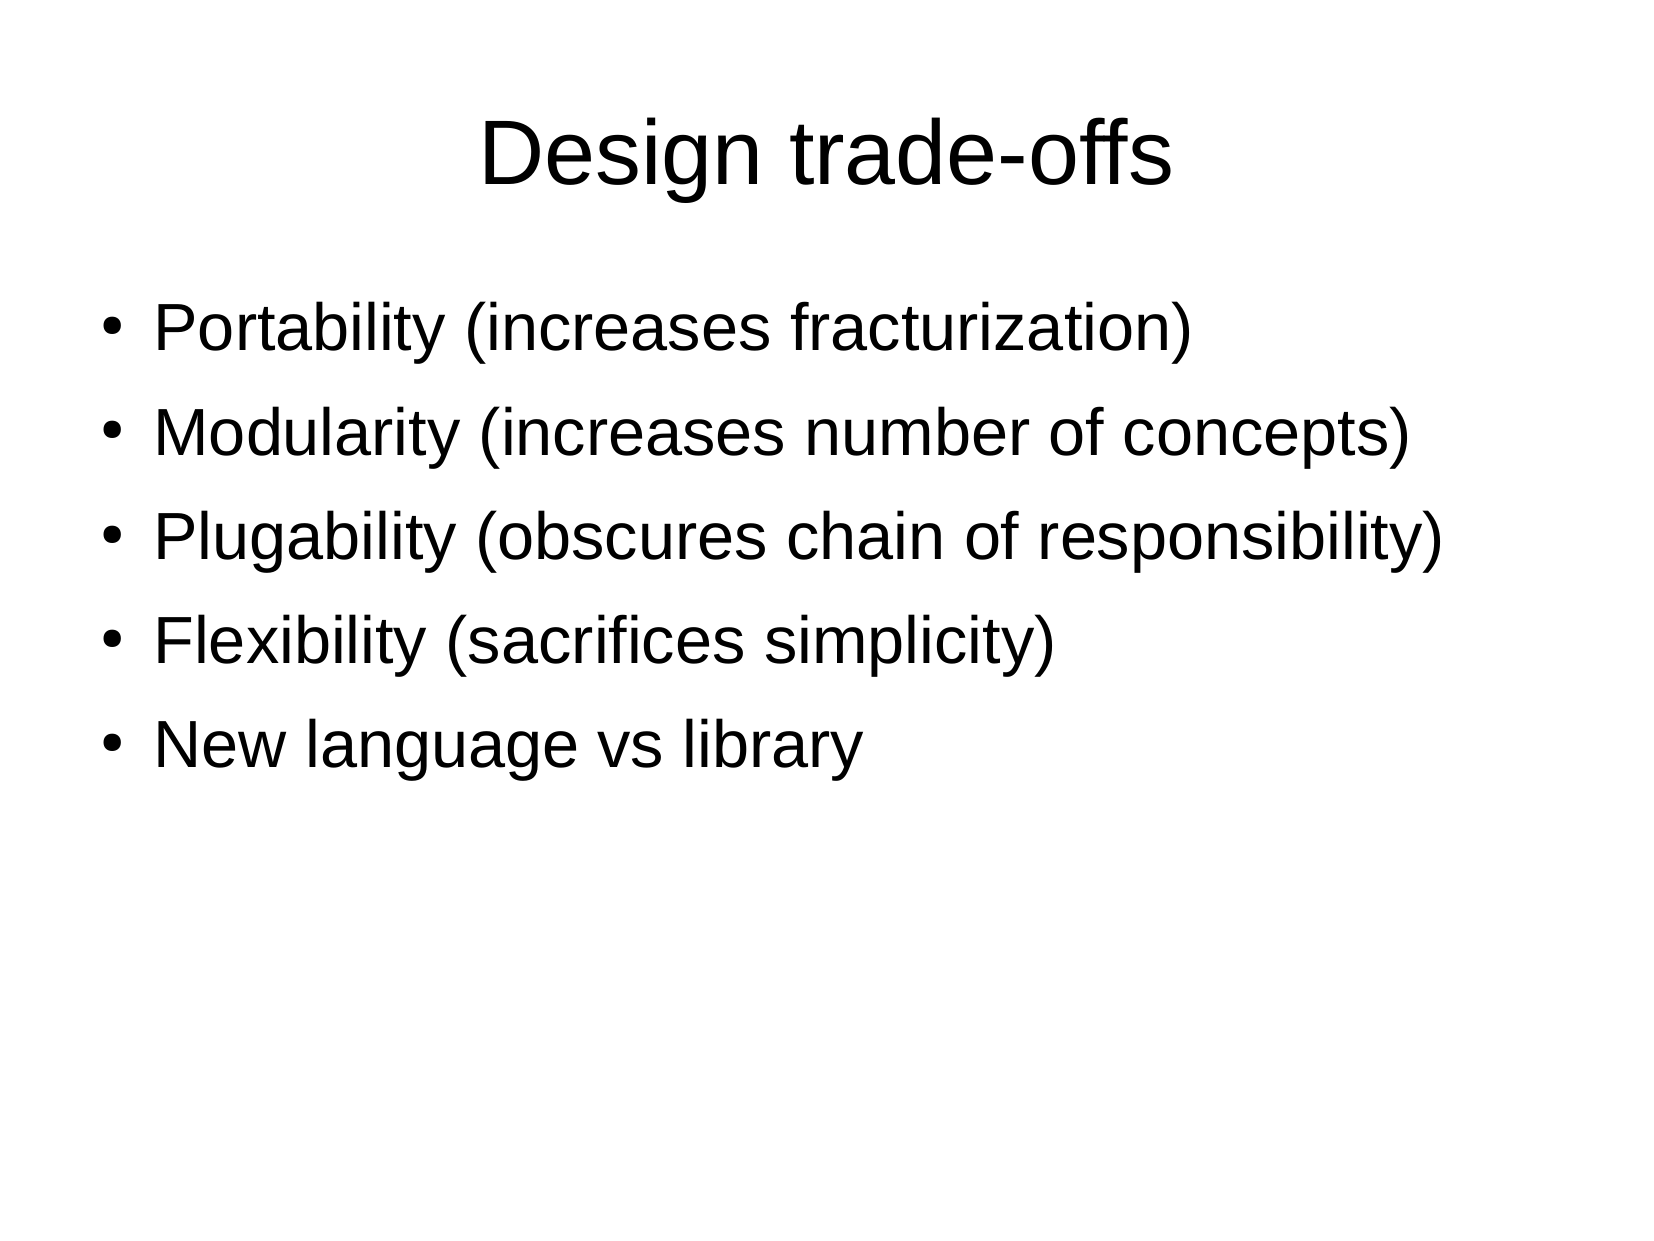

# Design trade-offs
Portability (increases fracturization)
Modularity (increases number of concepts)
Plugability (obscures chain of responsibility)
Flexibility (sacrifices simplicity)
New language vs library